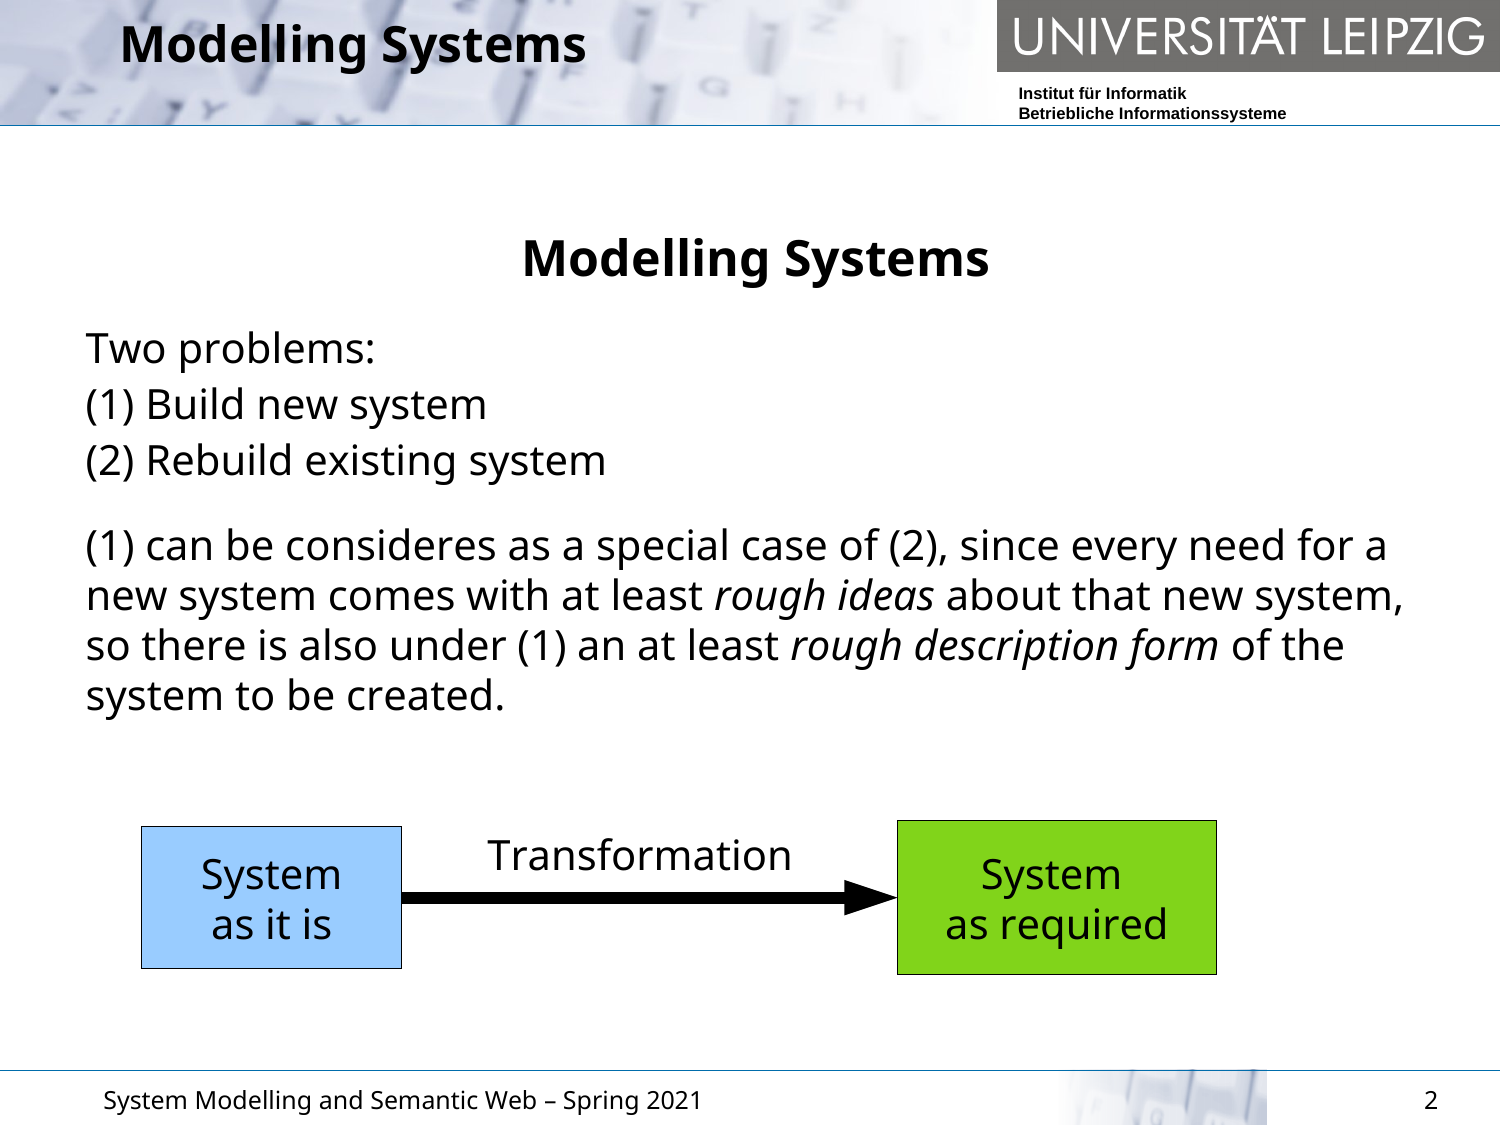

Modelling Systems
Modelling Systems
Two problems:
 Build new system
 Rebuild existing system
(1) can be consideres as a special case of (2), since every need for a new system comes with at least rough ideas about that new system, so there is also under (1) an at least rough description form of the system to be created.
Transformation
System
as required
System
as it is
System Modelling and Semantic Web – Spring 2021
2